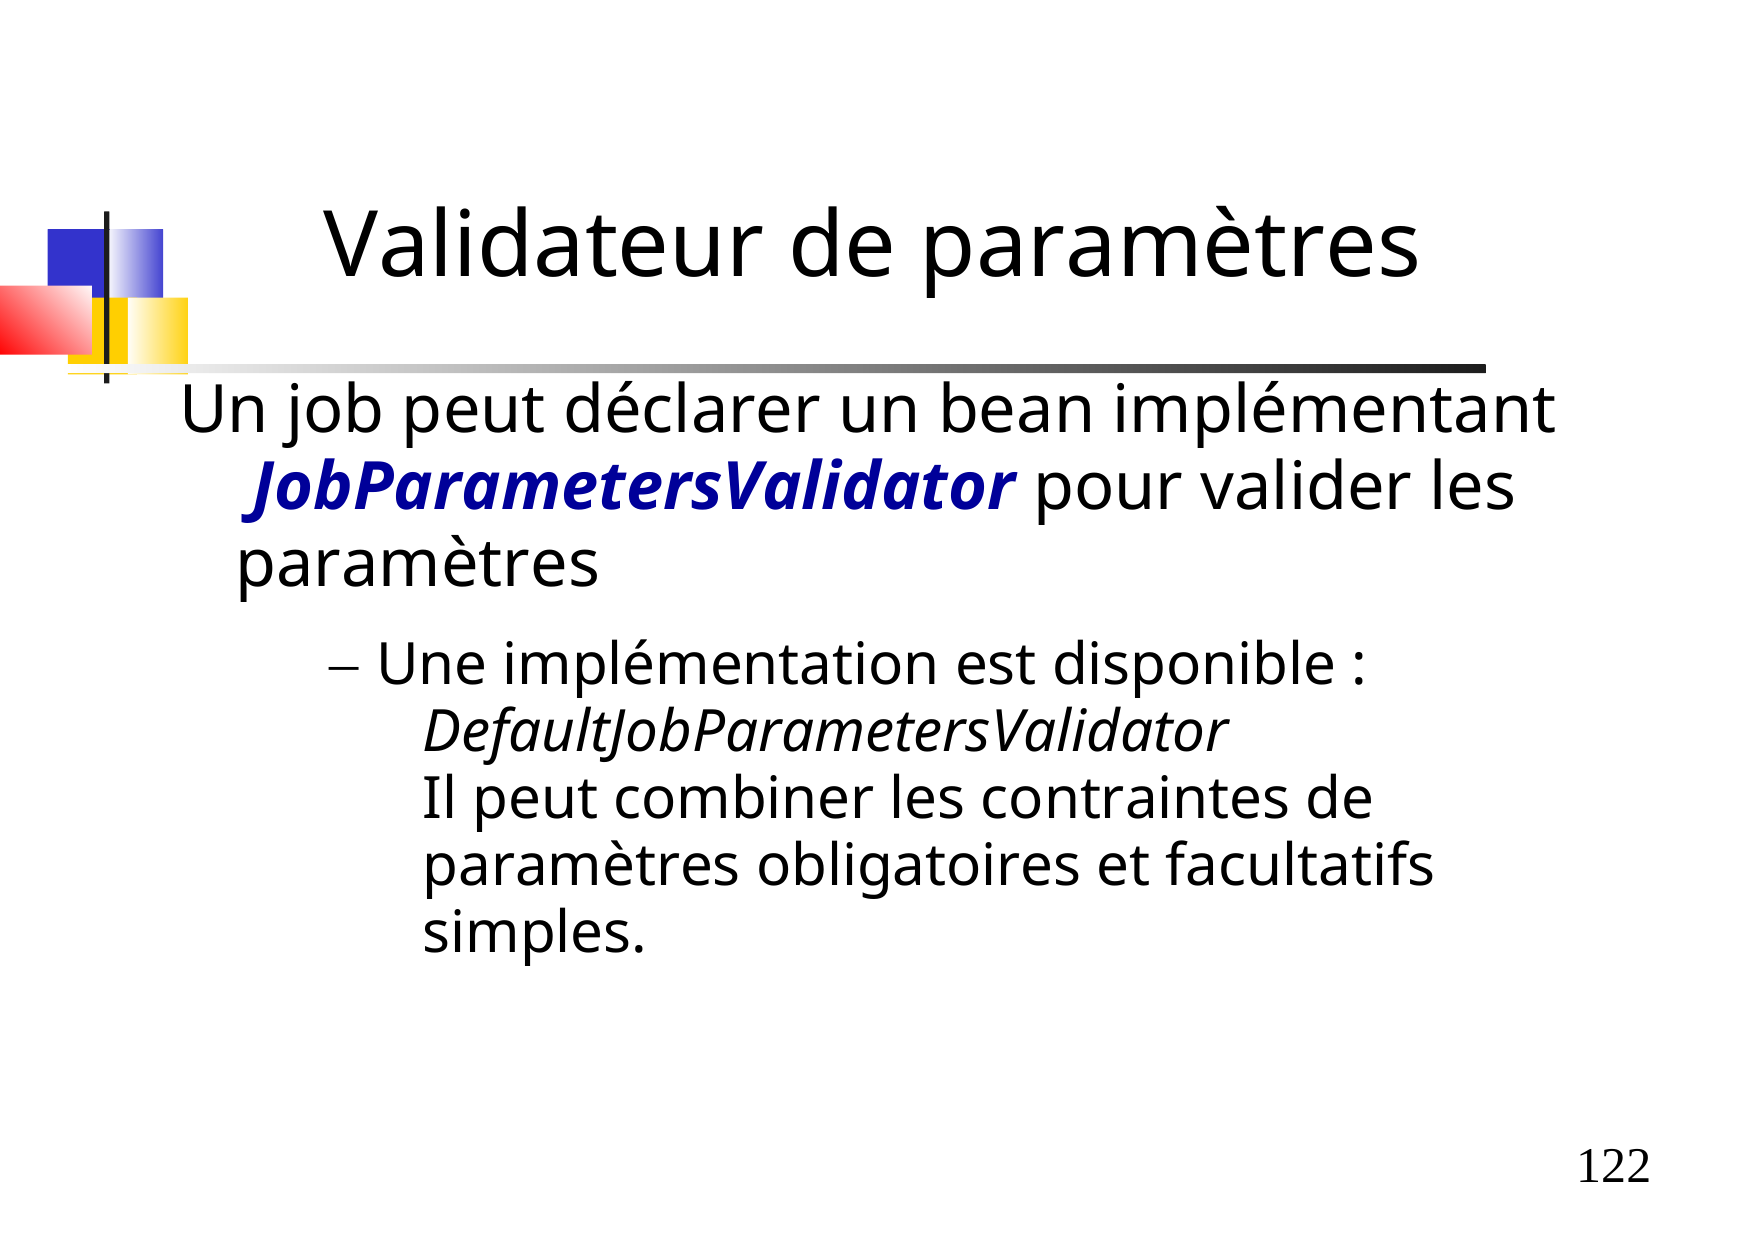

# Validateur de paramètres
Un job peut déclarer un bean implémentant JobParametersValidator pour valider les paramètres
Une implémentation est disponible : DefaultJobParametersValidator
Il peut combiner les contraintes de paramètres obligatoires et facultatifs simples.